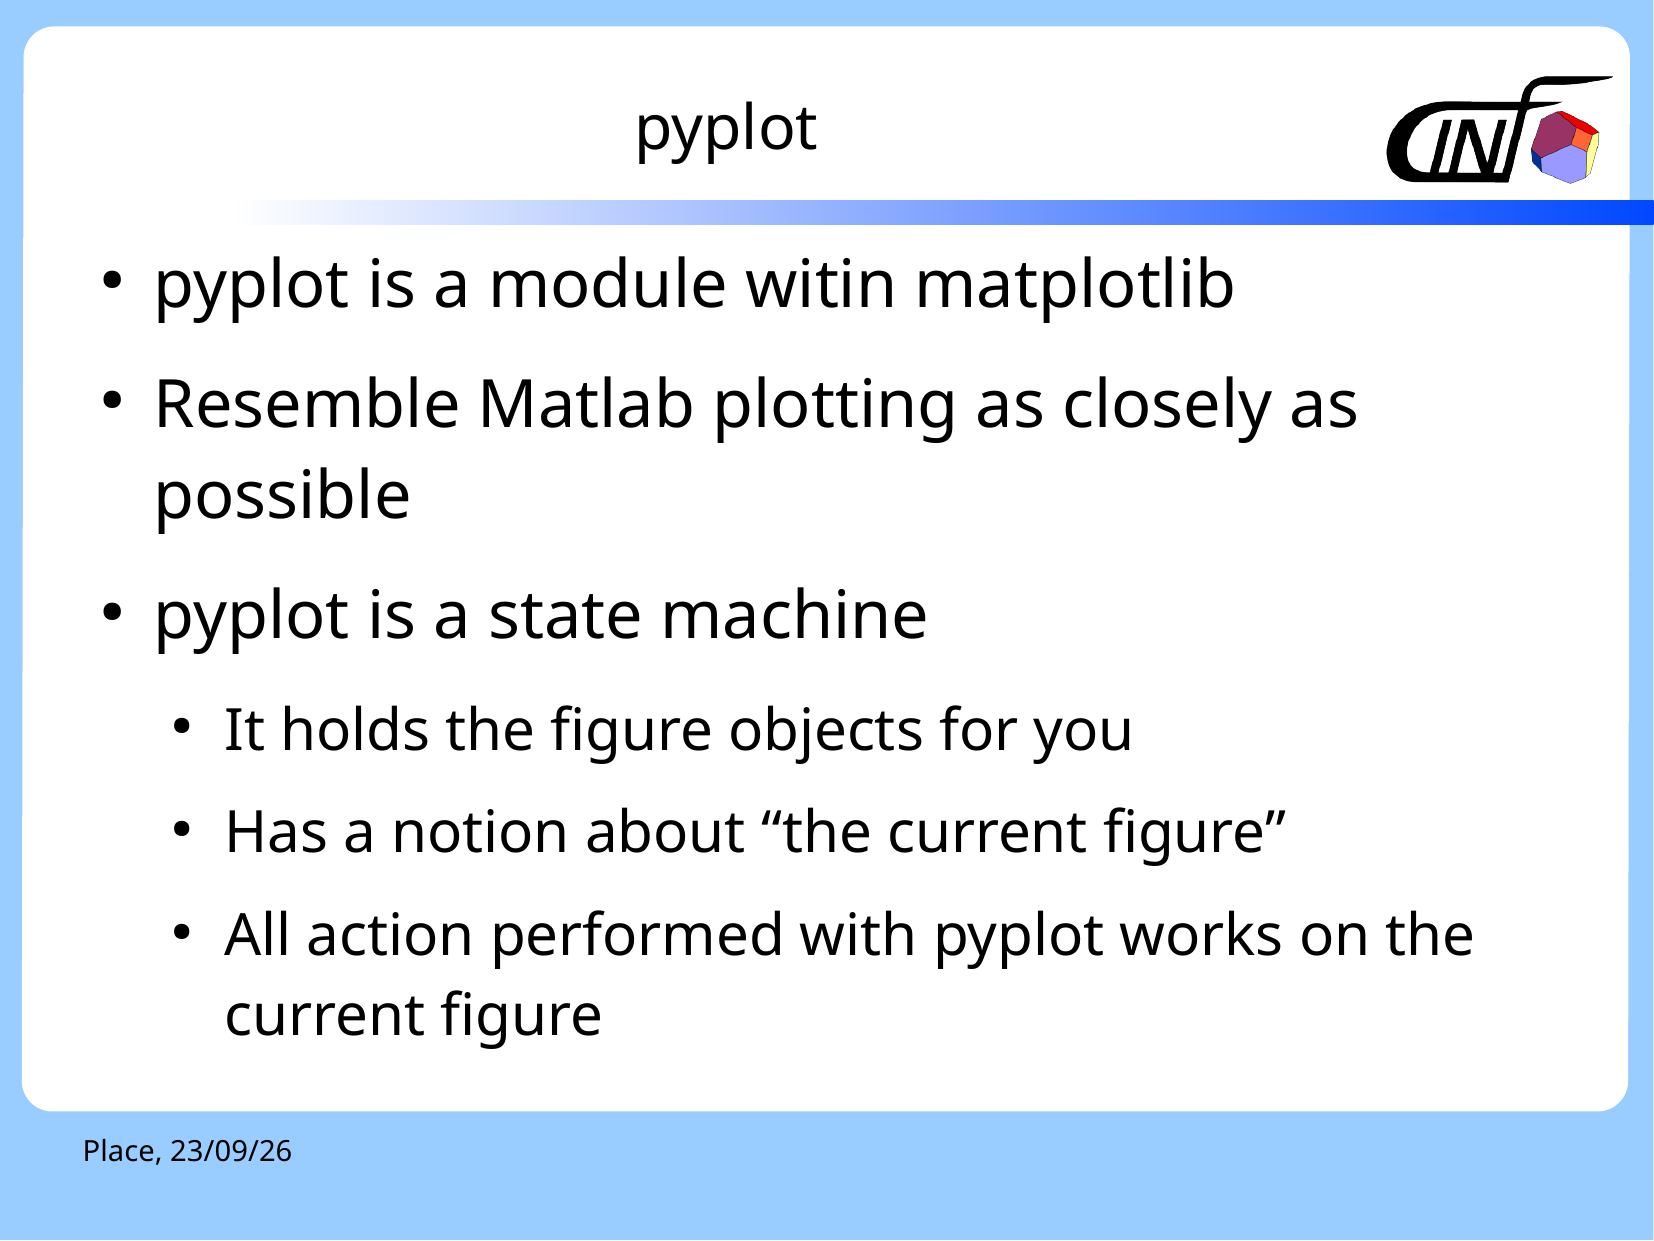

# pyplot
pyplot is a module witin matplotlib
Resemble Matlab plotting as closely as possible
pyplot is a state machine
It holds the figure objects for you
Has a notion about “the current figure”
All action performed with pyplot works on the current figure